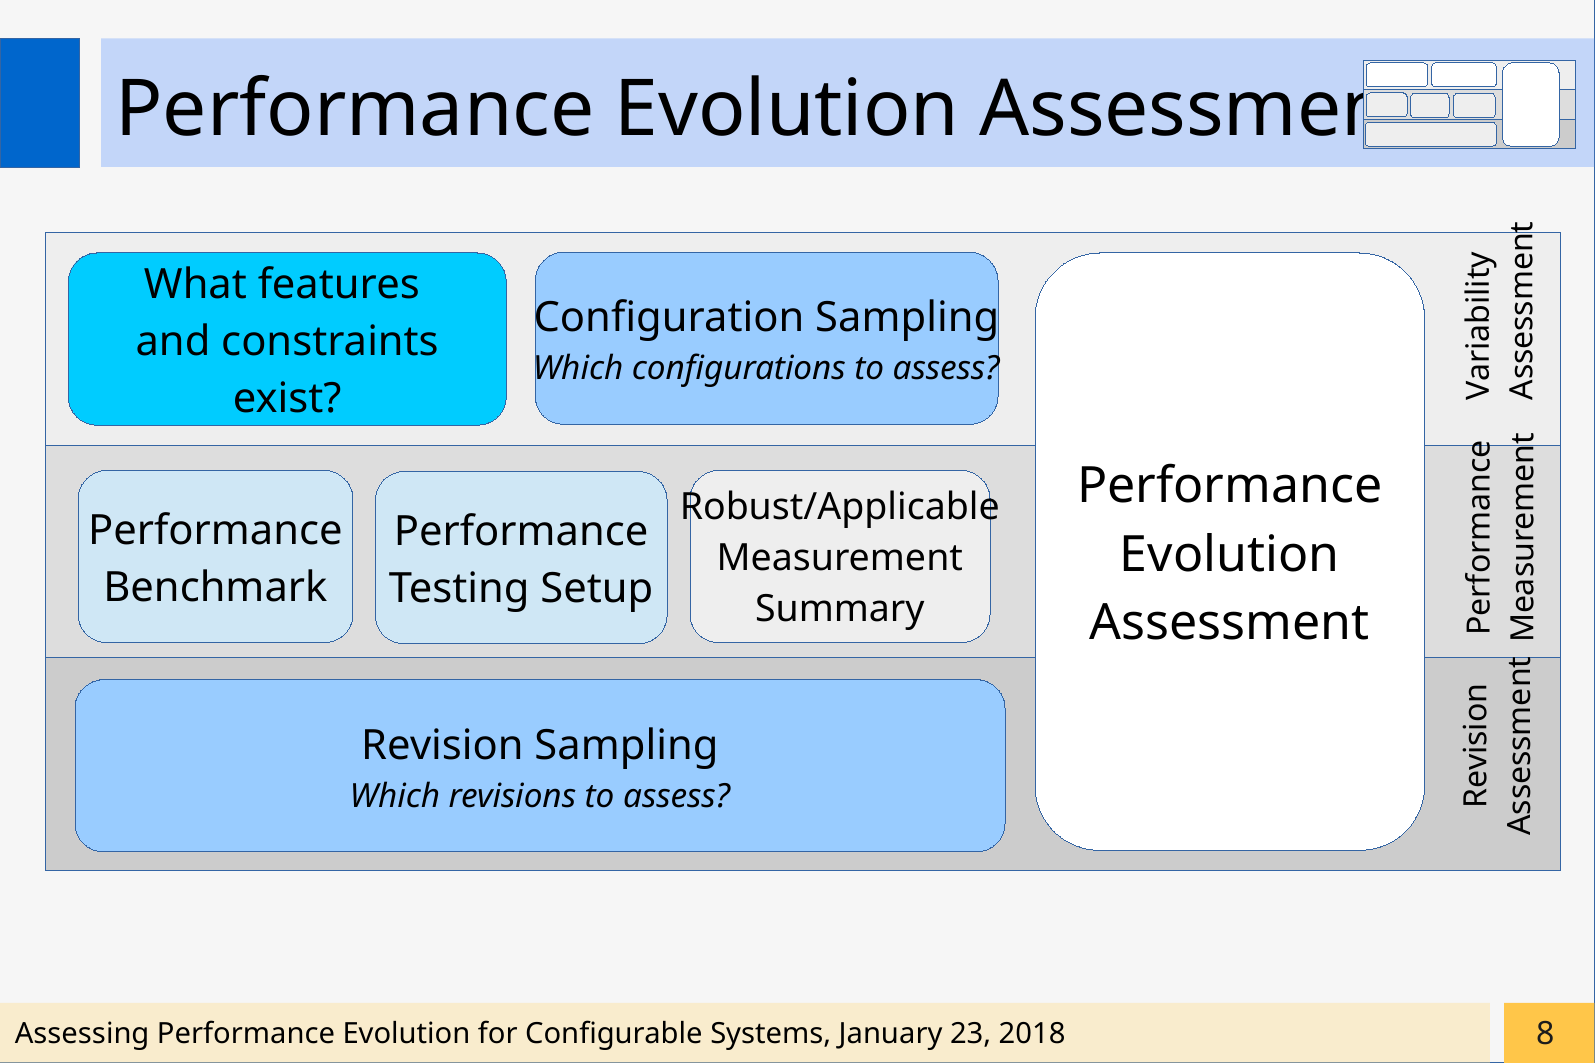

# Performance Evolution Assessment
Configuration Sampling
Which configurations to assess?
What features
and constraints
exist?
Performance
Evolution
Assessment
Variability
Assessment
Performance
Benchmark
Robust/Applicable
Measurement
Summary
Performance
Testing Setup
Performance
Measurement
Revision Sampling
Which revisions to assess?
Revision
Assessment